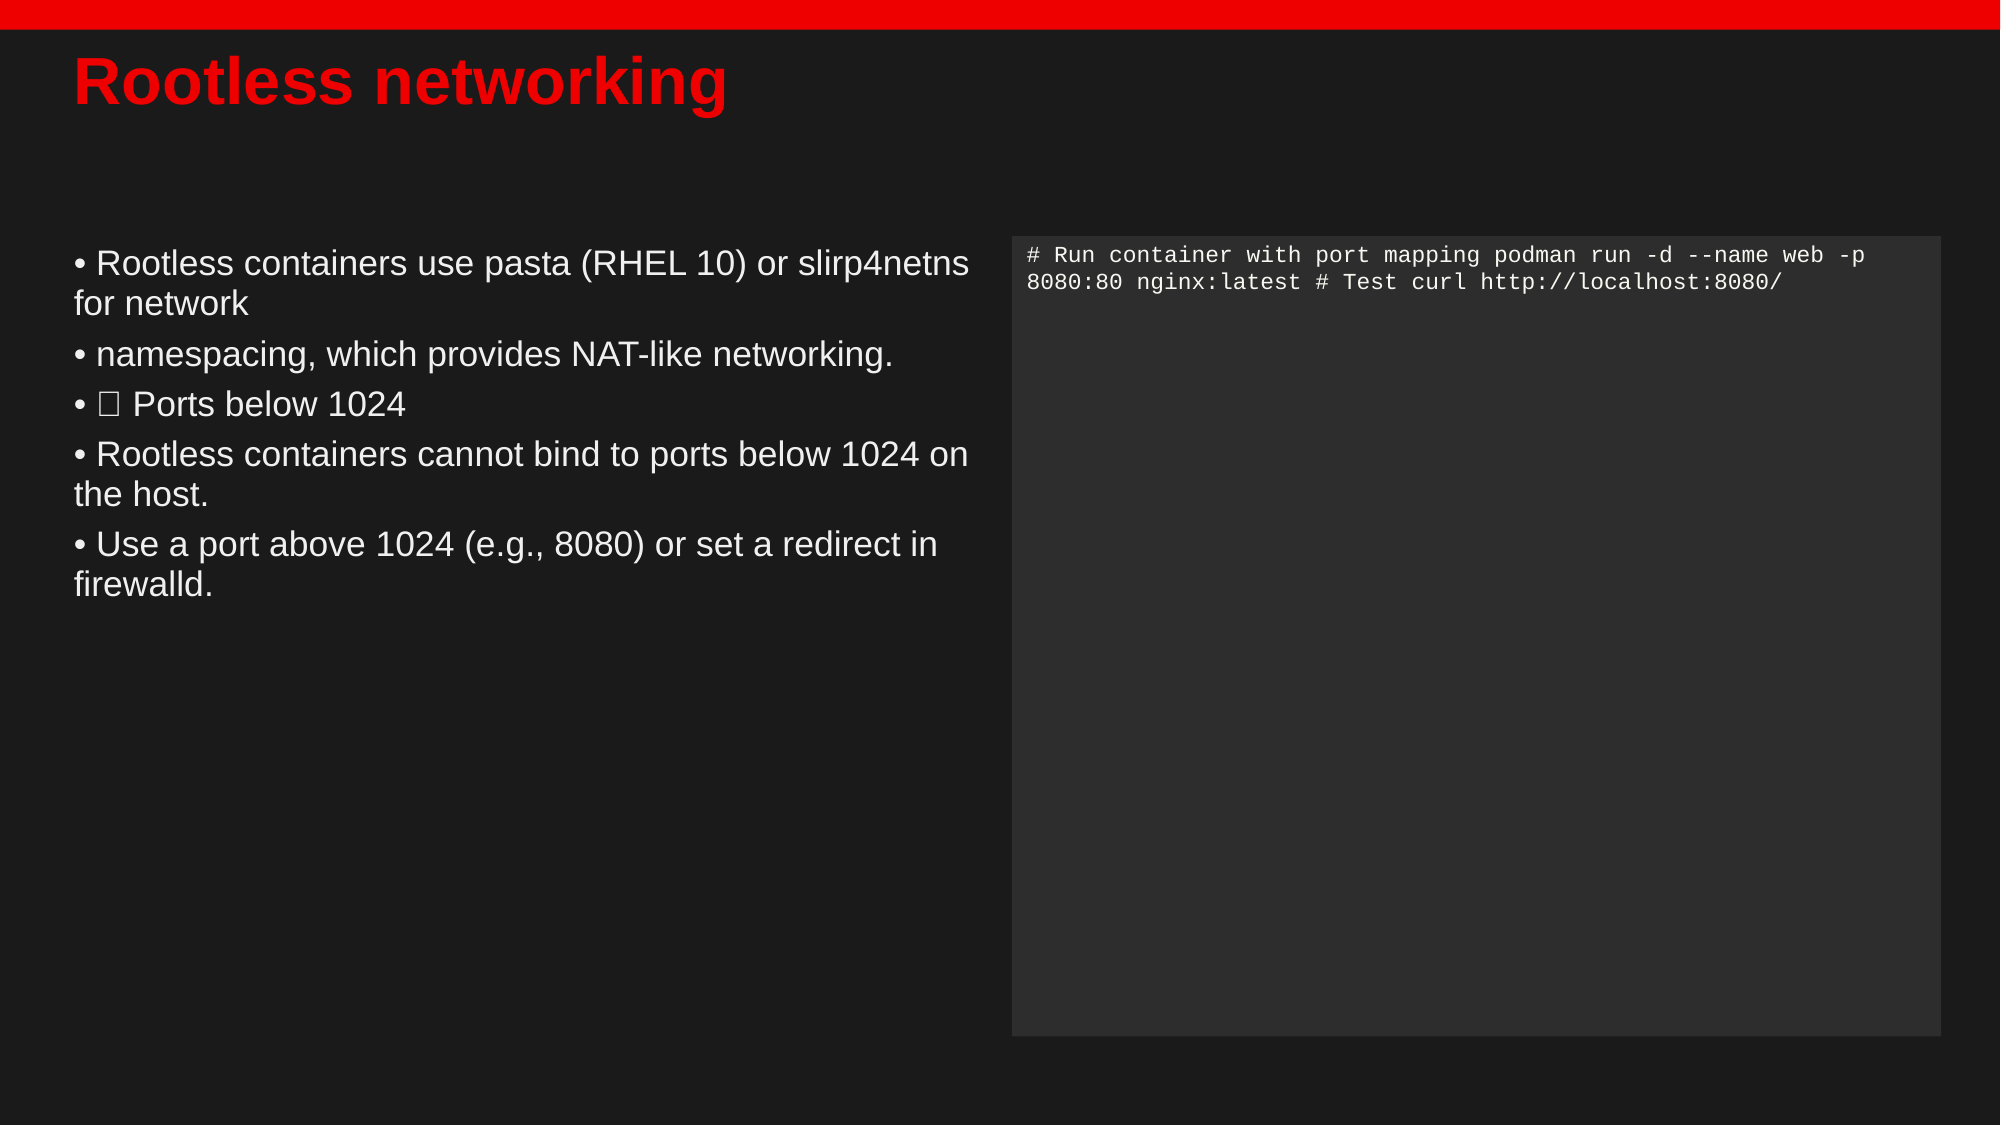

Rootless networking
• Rootless containers use pasta (RHEL 10) or slirp4netns for network
• namespacing, which provides NAT-like networking.
• 📝 Ports below 1024
• Rootless containers cannot bind to ports below 1024 on the host.
• Use a port above 1024 (e.g., 8080) or set a redirect in firewalld.
# Run container with port mapping podman run -d --name web -p 8080:80 nginx:latest # Test curl http://localhost:8080/